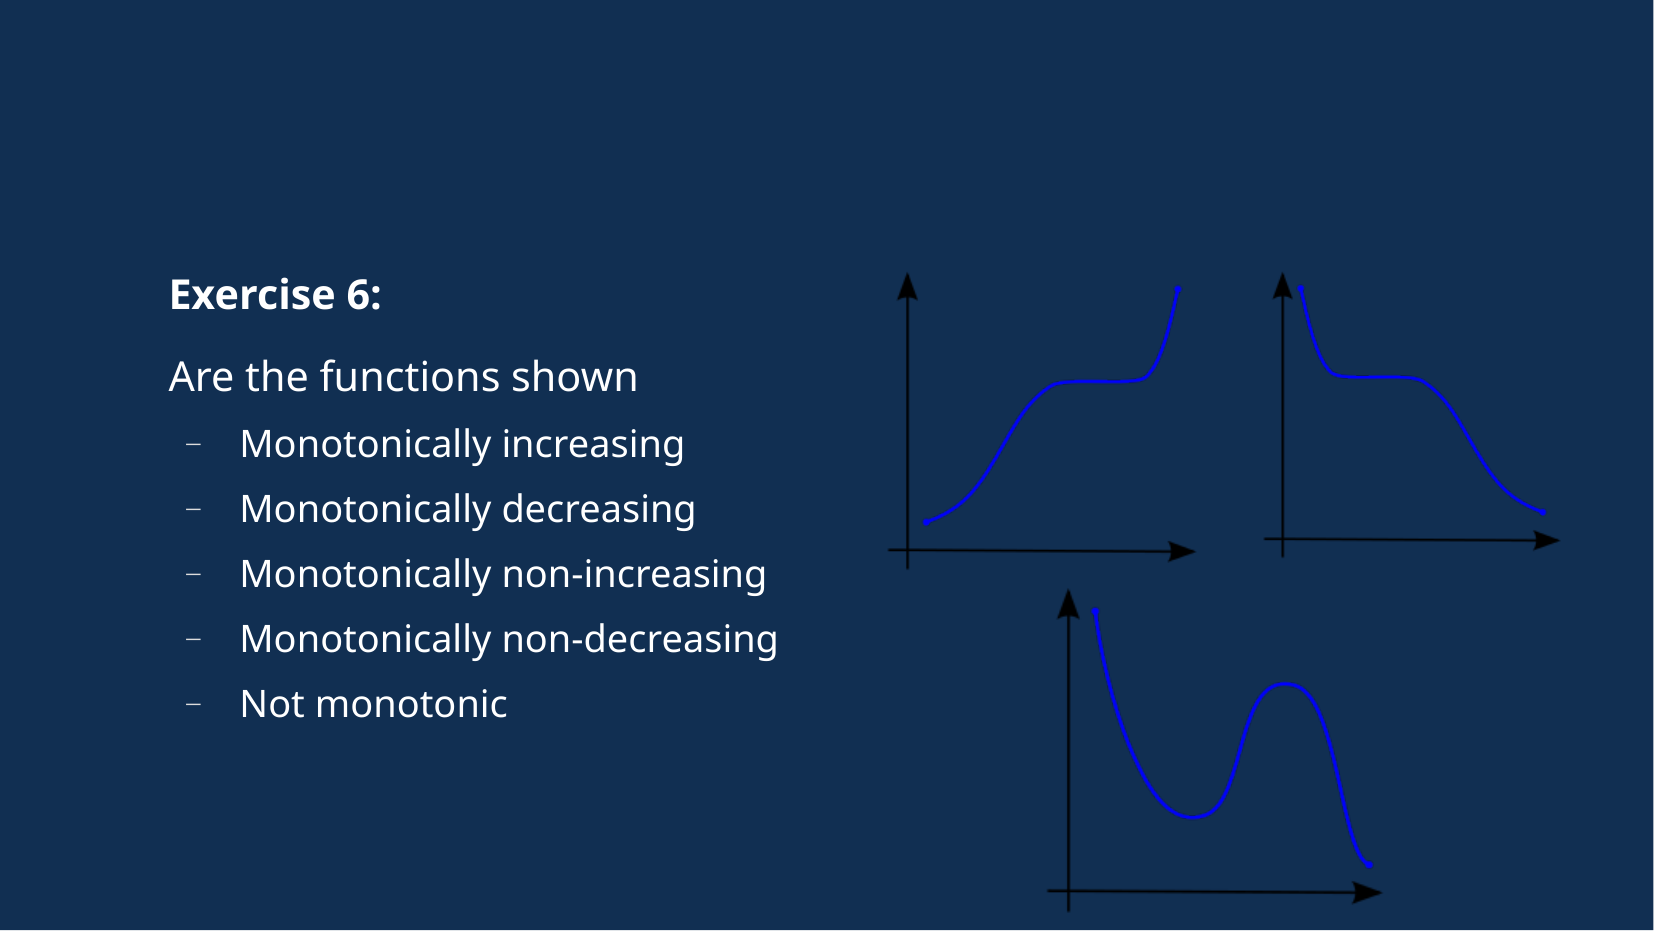

# Exercise 6:
Are the functions shown
Monotonically increasing
Monotonically decreasing
Monotonically non-increasing
Monotonically non-decreasing
Not monotonic